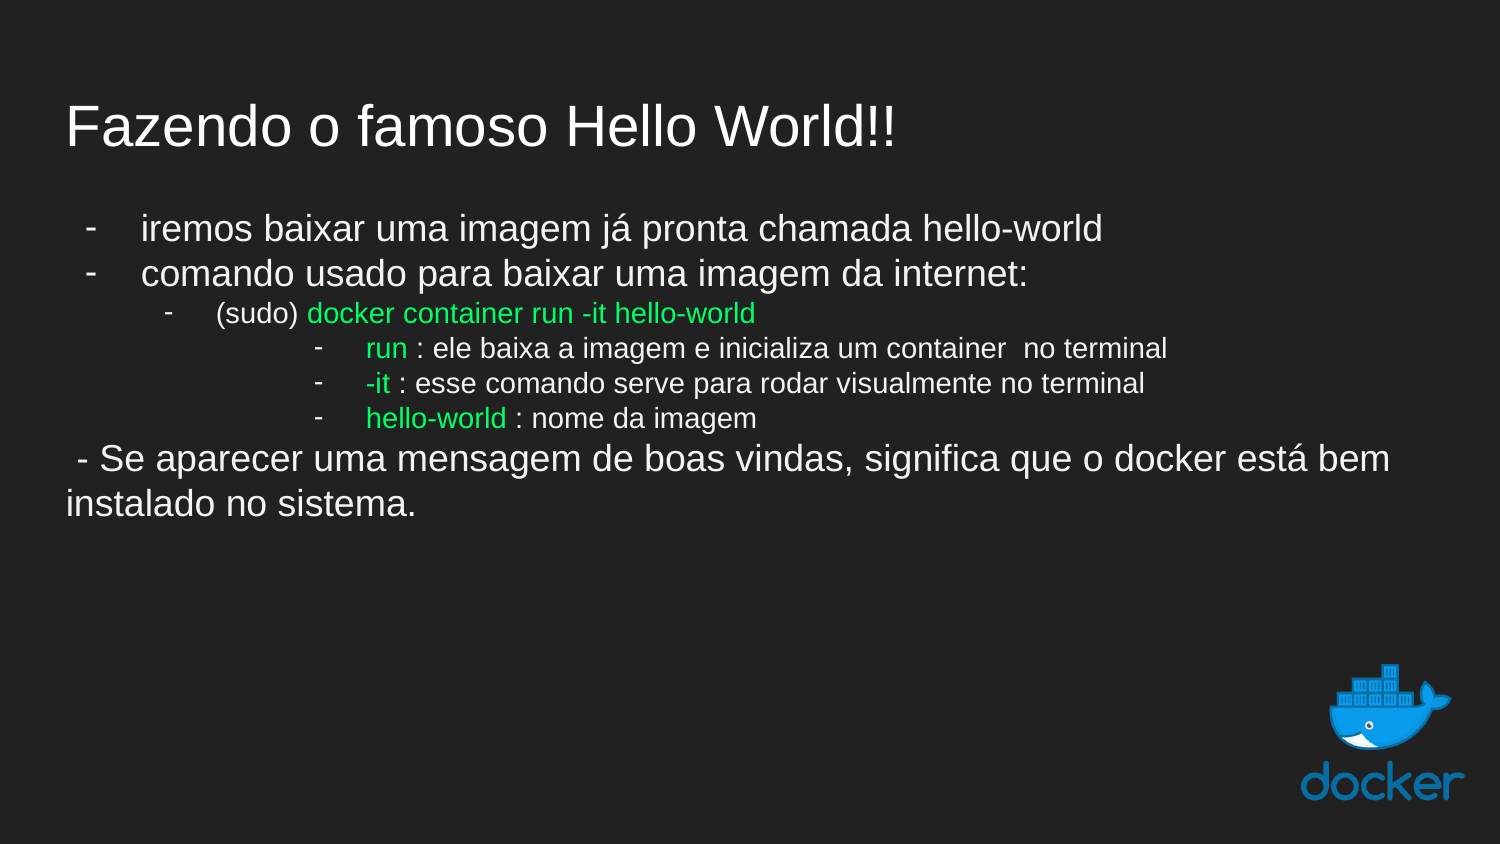

Fazendo o famoso Hello World!!
iremos baixar uma imagem já pronta chamada hello-world
comando usado para baixar uma imagem da internet:
(sudo) docker container run -it hello-world
run : ele baixa a imagem e inicializa um container no terminal
-it : esse comando serve para rodar visualmente no terminal
hello-world : nome da imagem
 - Se aparecer uma mensagem de boas vindas, significa que o docker está bem instalado no sistema.